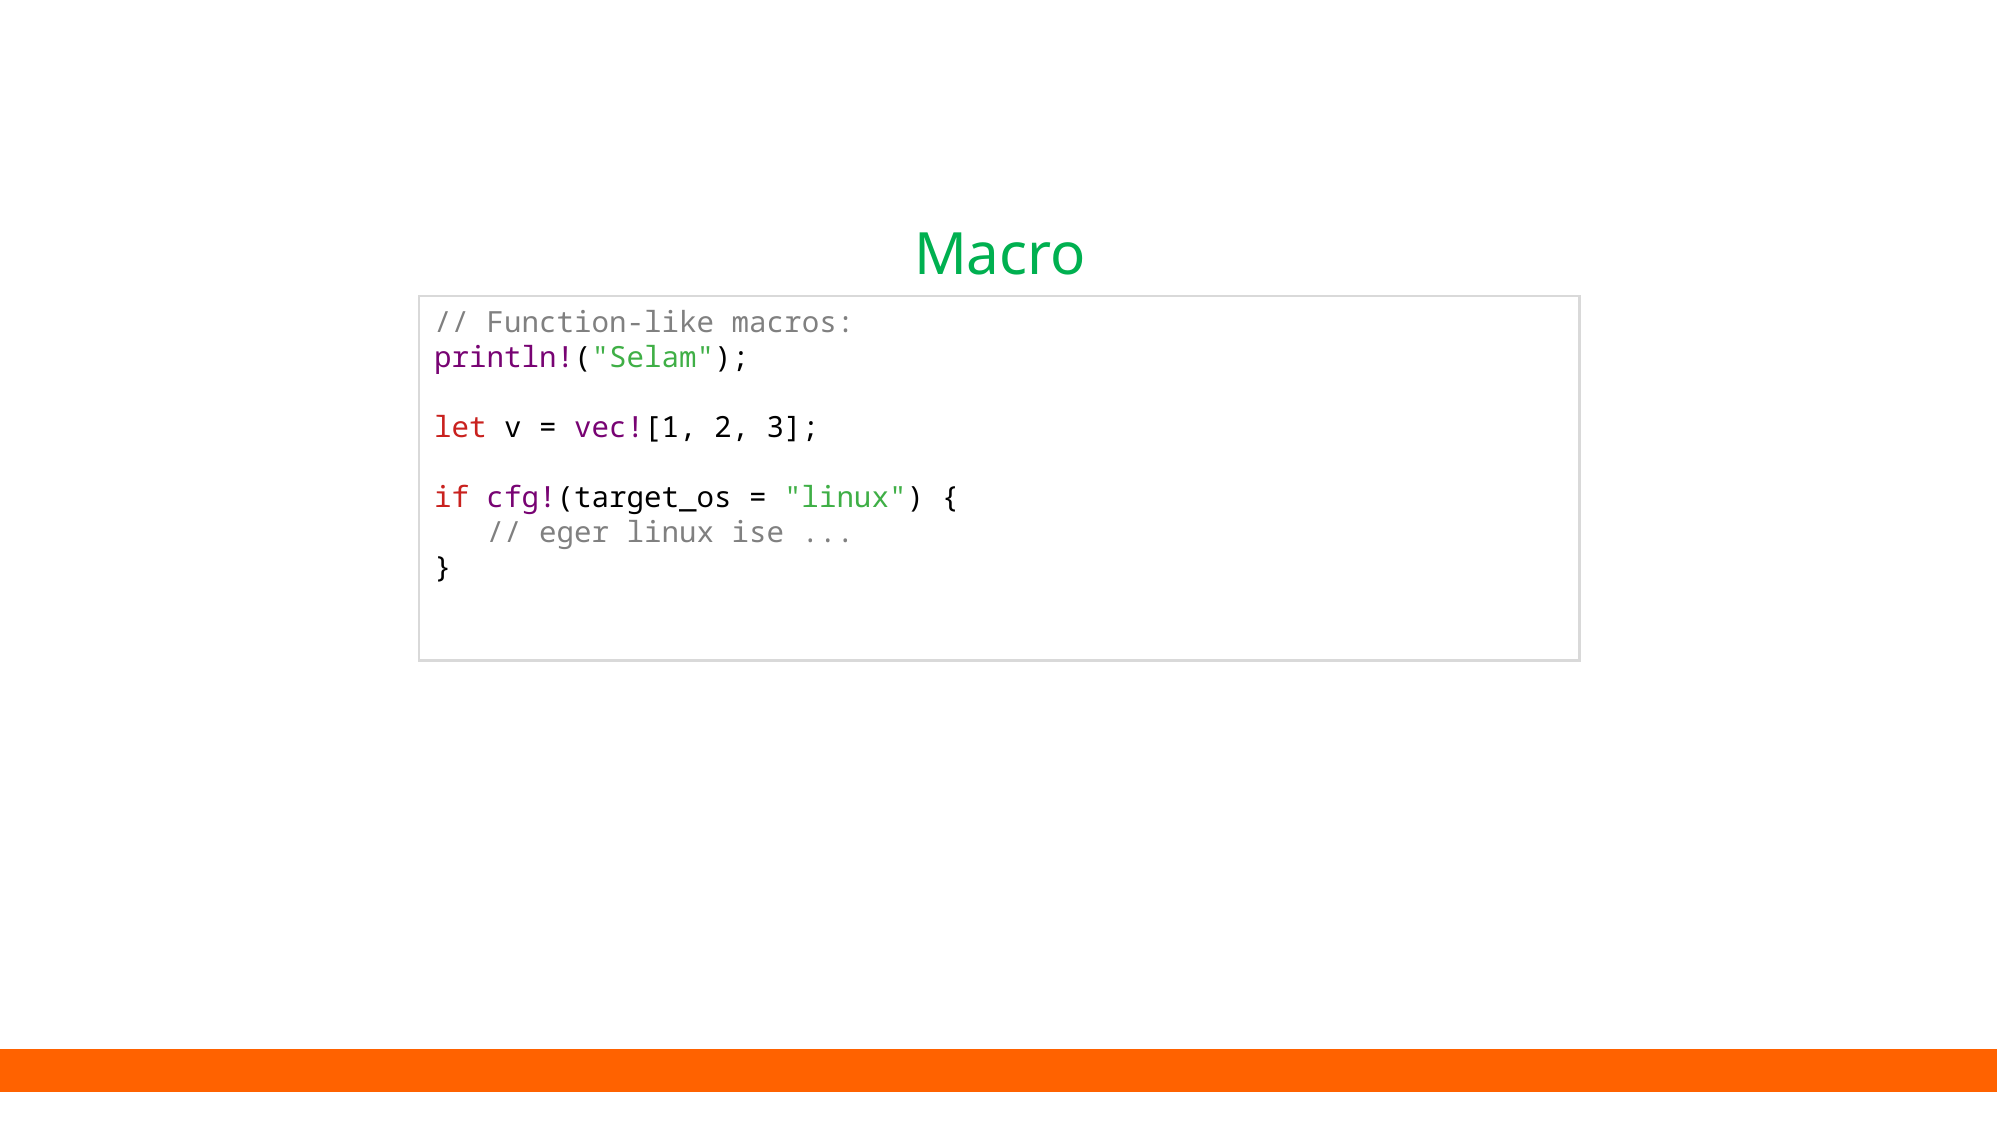

# Macro
// Function-like macros:
println!("Selam");
let v = vec![1, 2, 3];
if cfg!(target_os = "linux") {
 // eger linux ise ...
}